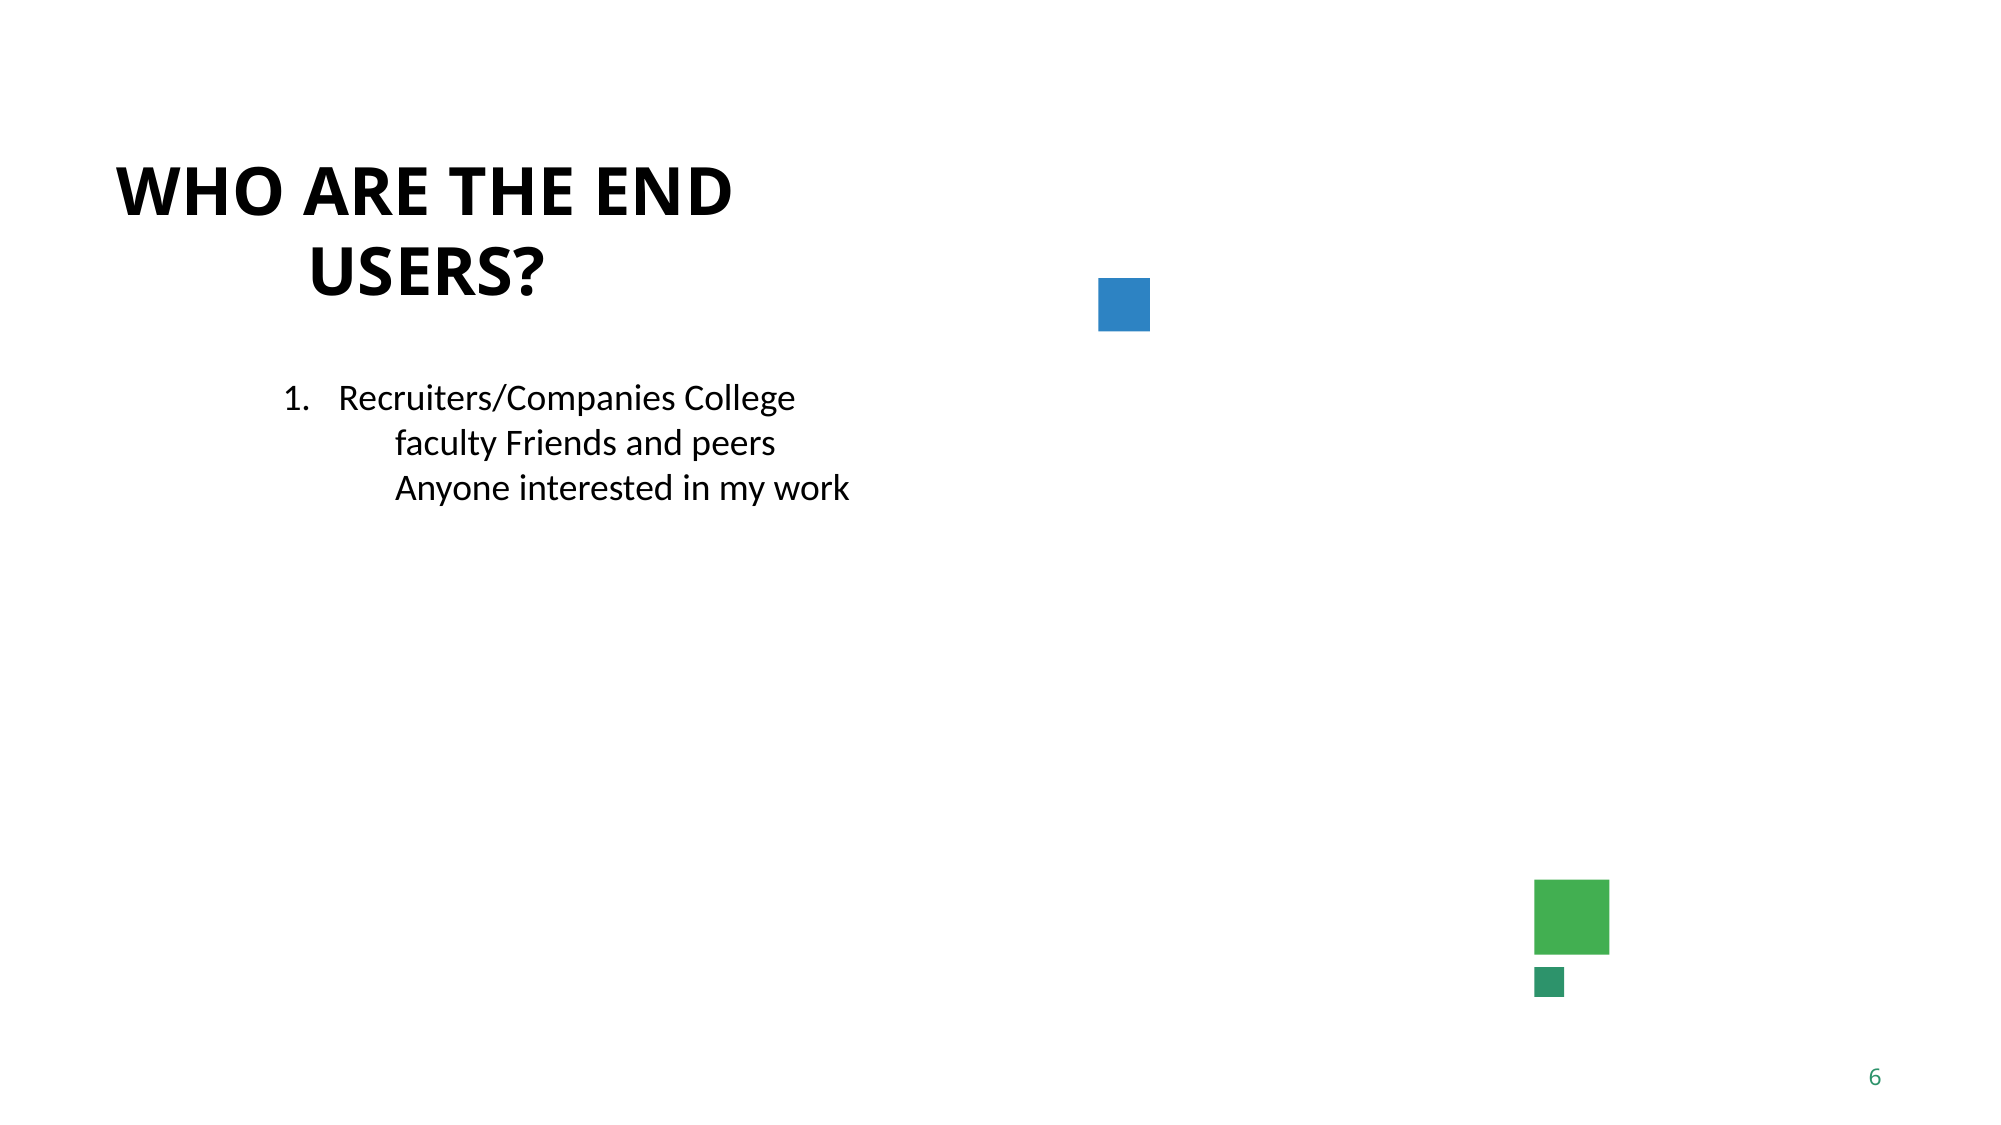

# WHO ARE THE END USERS?
Recruiters/Companies College faculty Friends and peers Anyone interested in my work